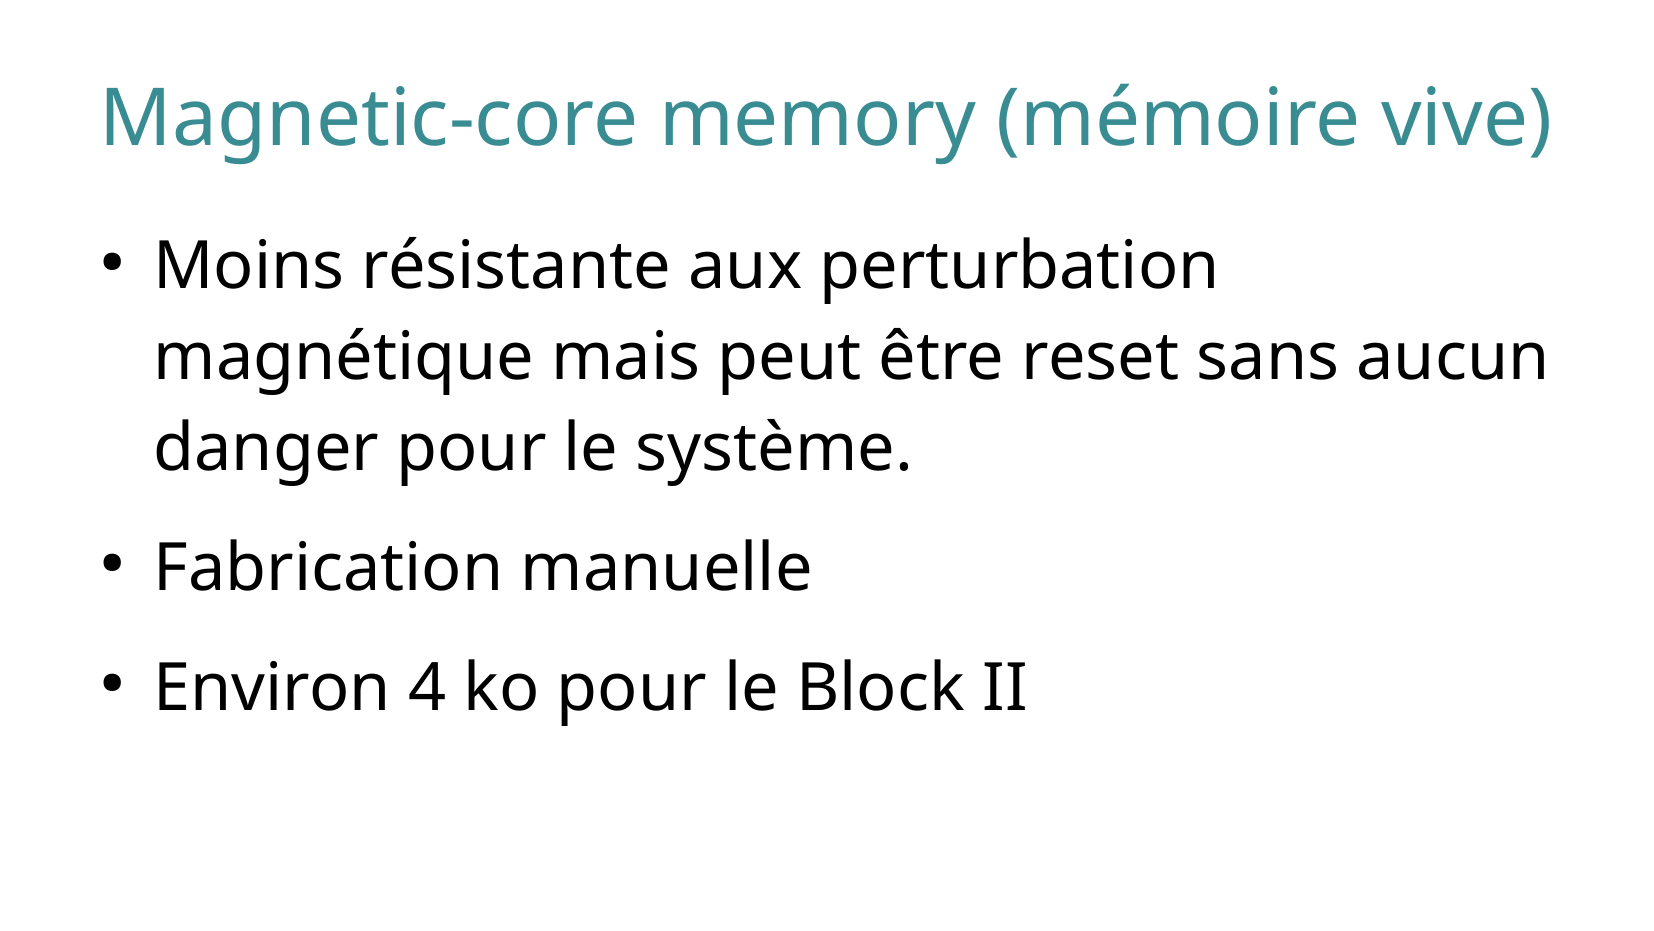

# Magnetic-core memory (mémoire vive)
Moins résistante aux perturbation magnétique mais peut être reset sans aucun danger pour le système.
Fabrication manuelle
Environ 4 ko pour le Block II